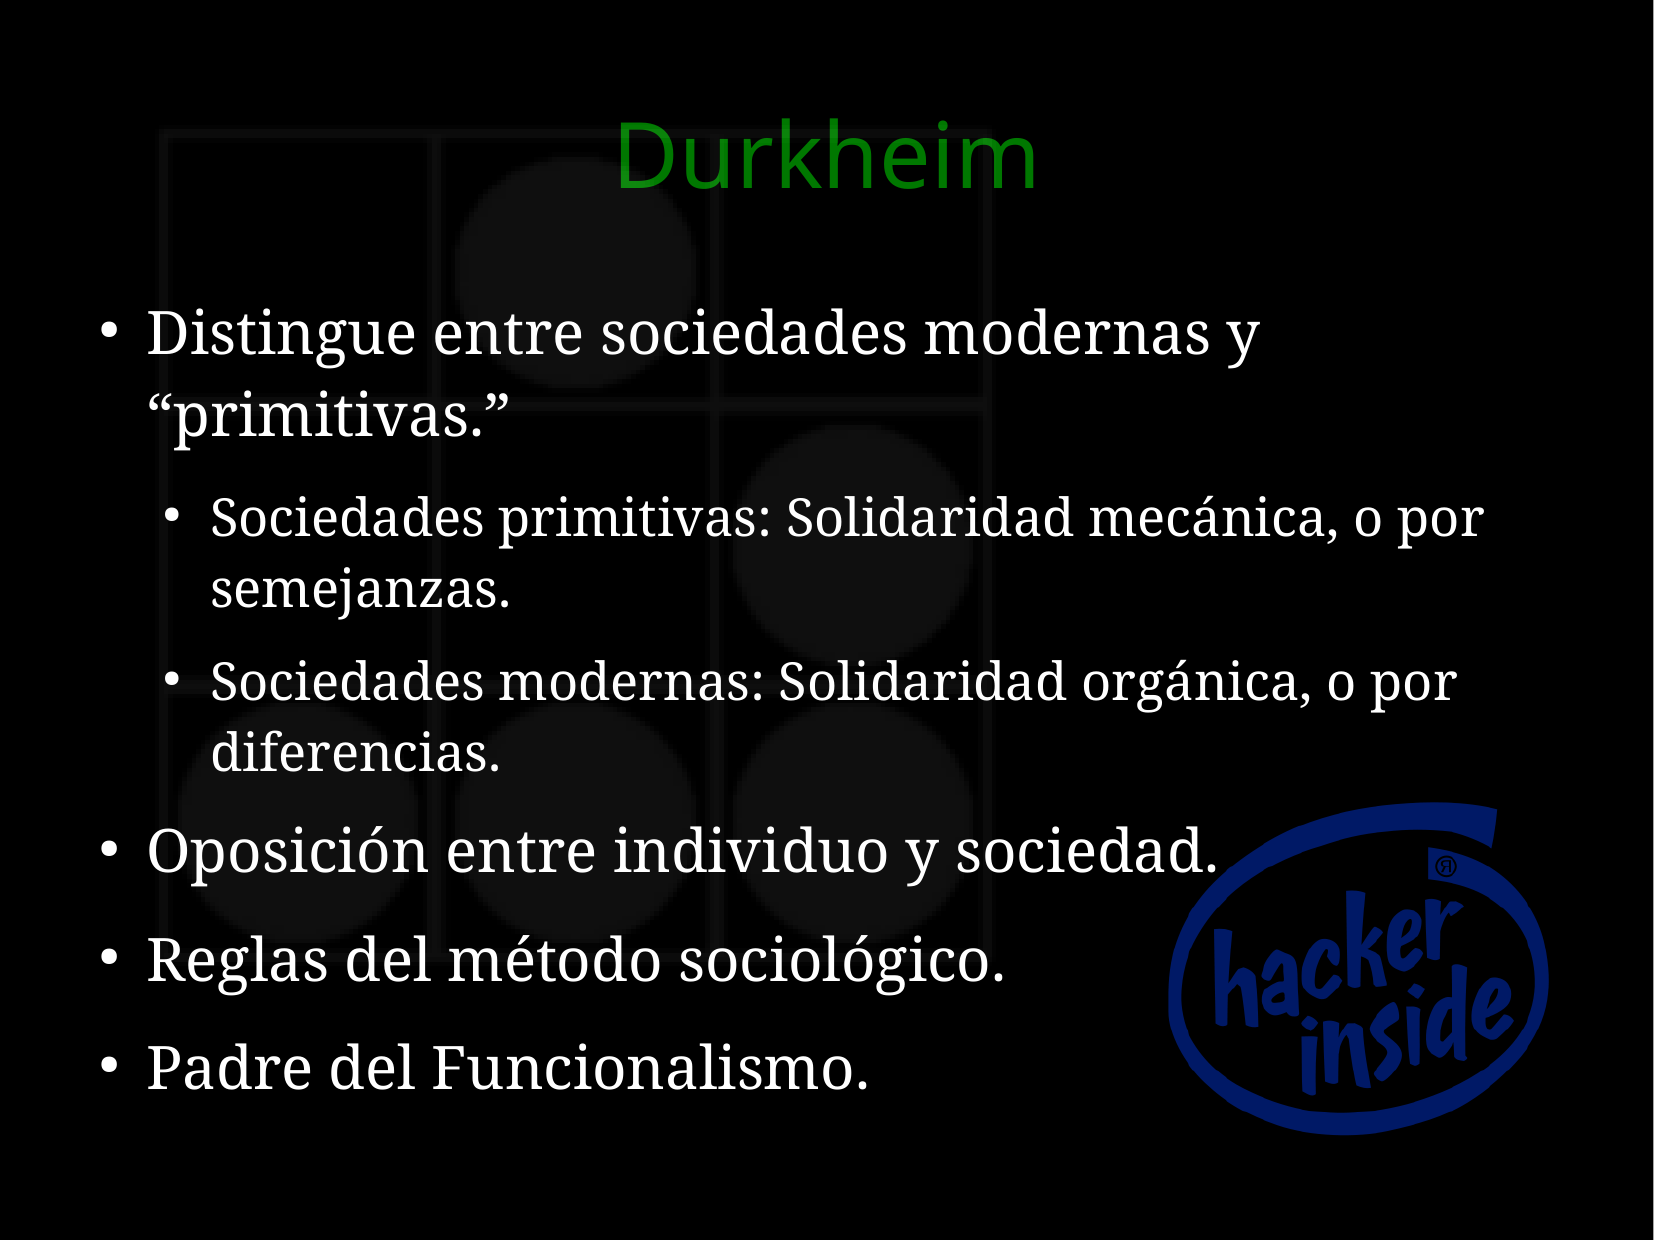

# Durkheim
Distingue entre sociedades modernas y “primitivas.”
Sociedades primitivas: Solidaridad mecánica, o por semejanzas.
Sociedades modernas: Solidaridad orgánica, o por diferencias.
Oposición entre individuo y sociedad.
Reglas del método sociológico.
Padre del Funcionalismo.